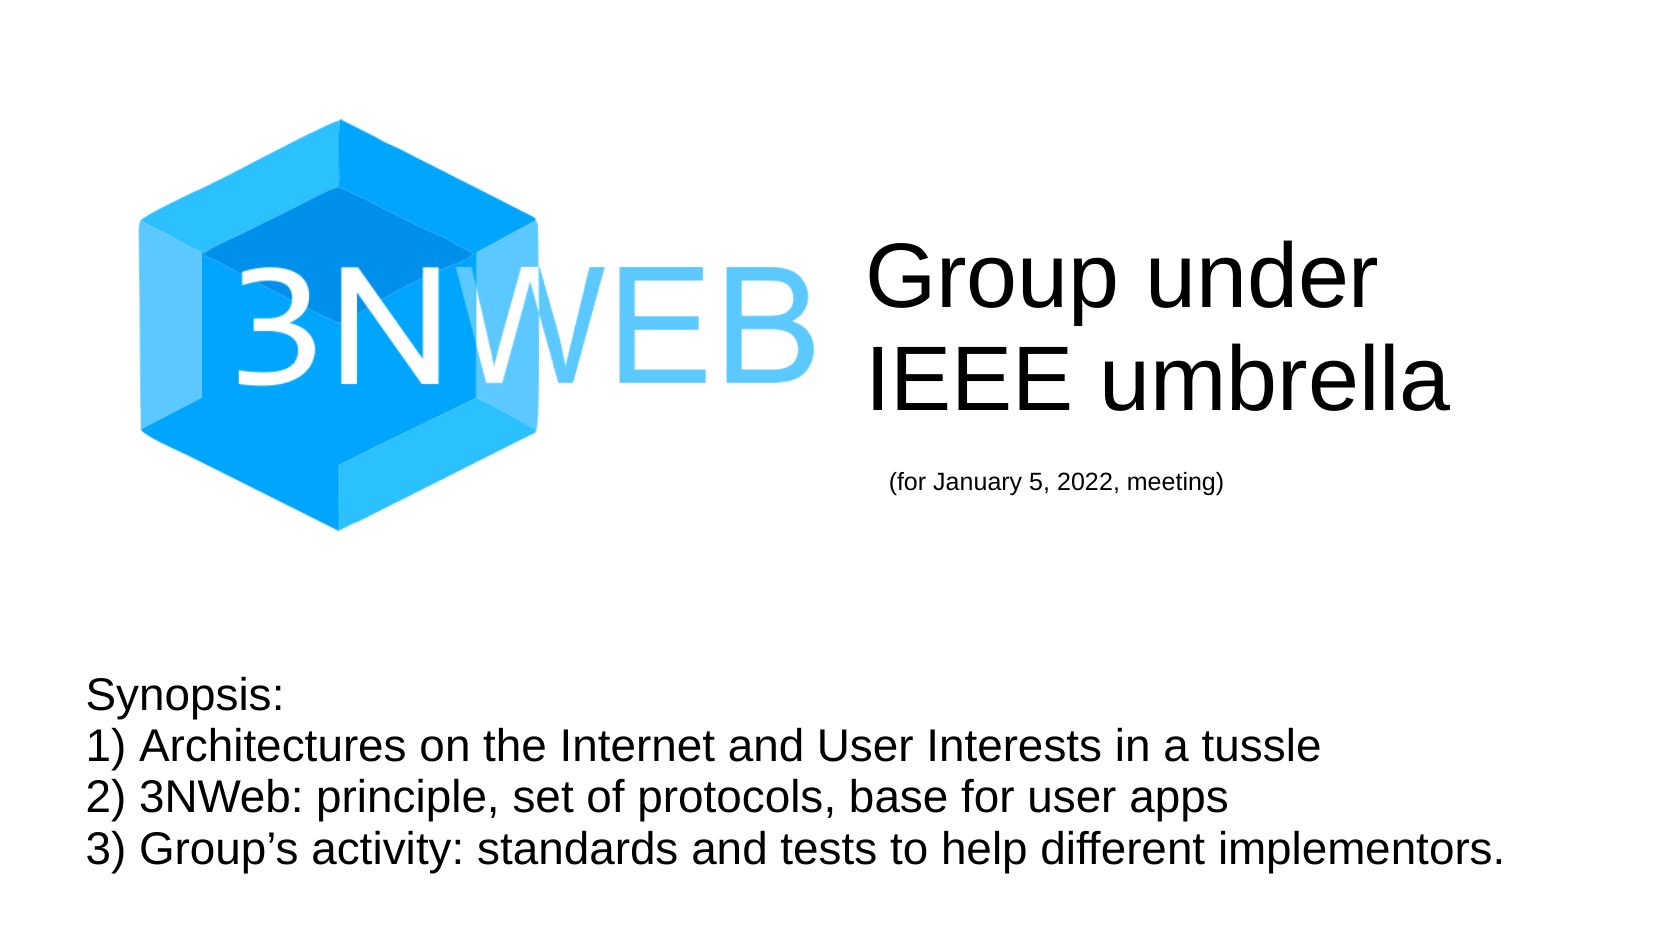

Group under IEEE umbrella
(for January 5, 2022, meeting)
Synopsis:
 Architectures on the Internet and User Interests in a tussle
 3NWeb: principle, set of protocols, base for user apps
 Group’s activity: standards and tests to help different implementors.